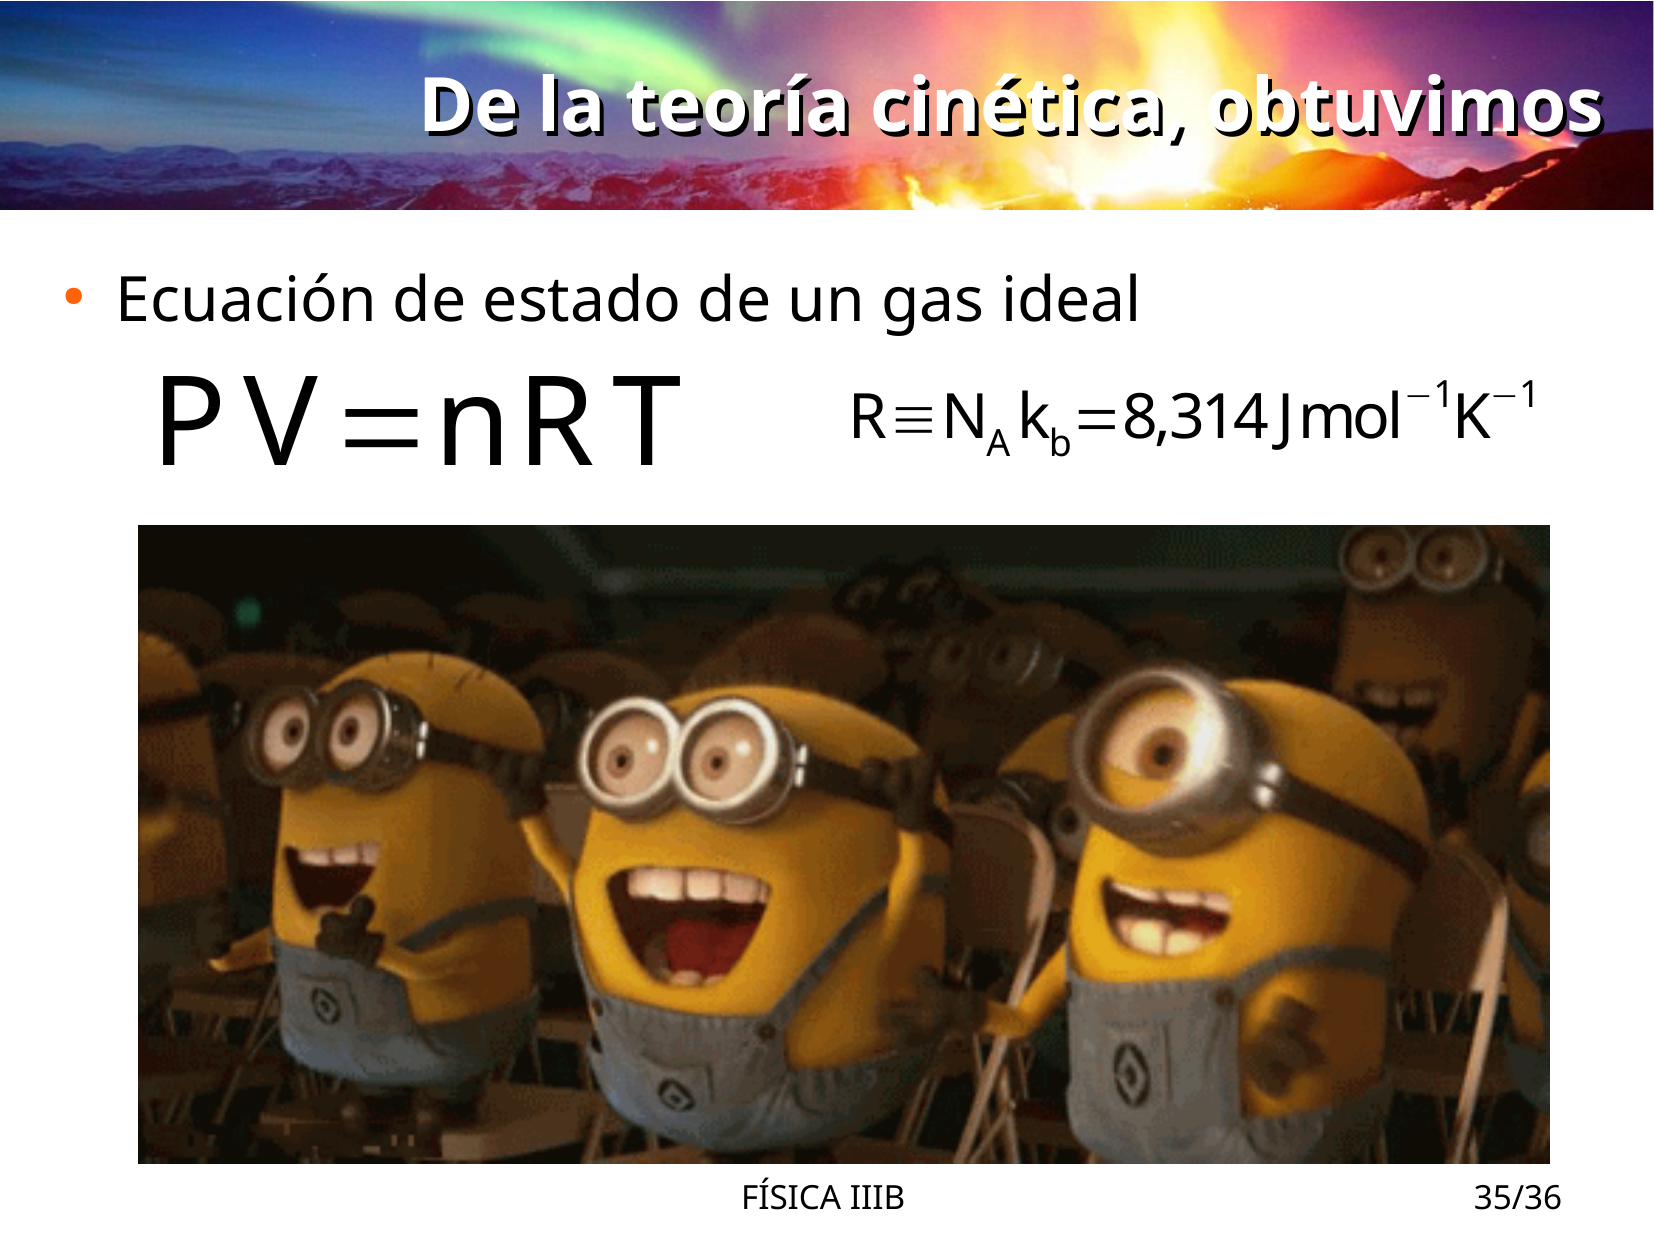

# De la teoría cinética, obtuvimos
Ecuación de estado de un gas ideal
FÍSICA IIIB
35